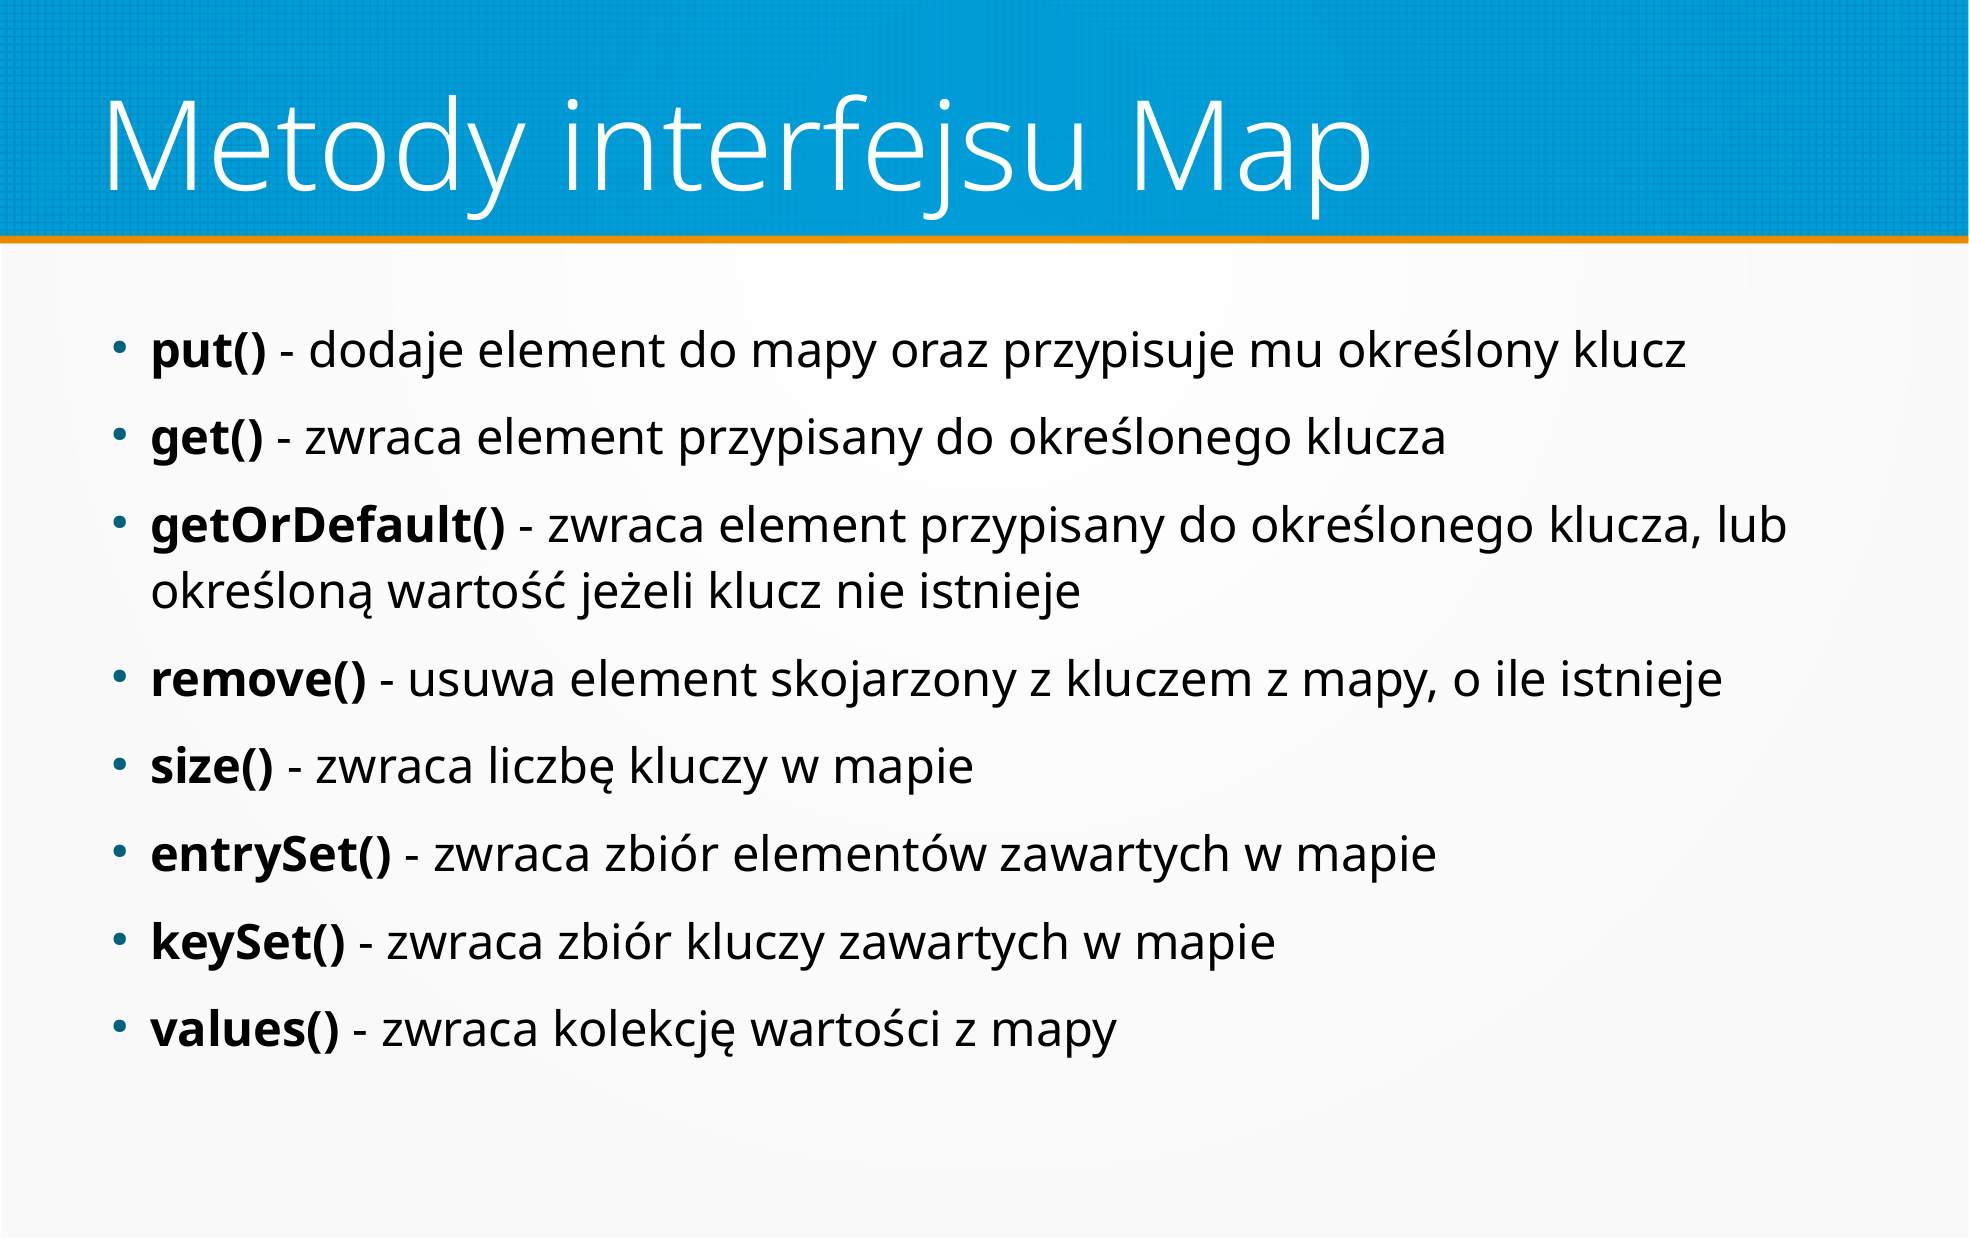

# Metody interfejsu Map
put() - dodaje element do mapy oraz przypisuje mu określony klucz
get() - zwraca element przypisany do określonego klucza
getOrDefault() - zwraca element przypisany do określonego klucza, lub określoną wartość jeżeli klucz nie istnieje
remove() - usuwa element skojarzony z kluczem z mapy, o ile istnieje
size() - zwraca liczbę kluczy w mapie
entrySet() - zwraca zbiór elementów zawartych w mapie
keySet() - zwraca zbiór kluczy zawartych w mapie
values() - zwraca kolekcję wartości z mapy